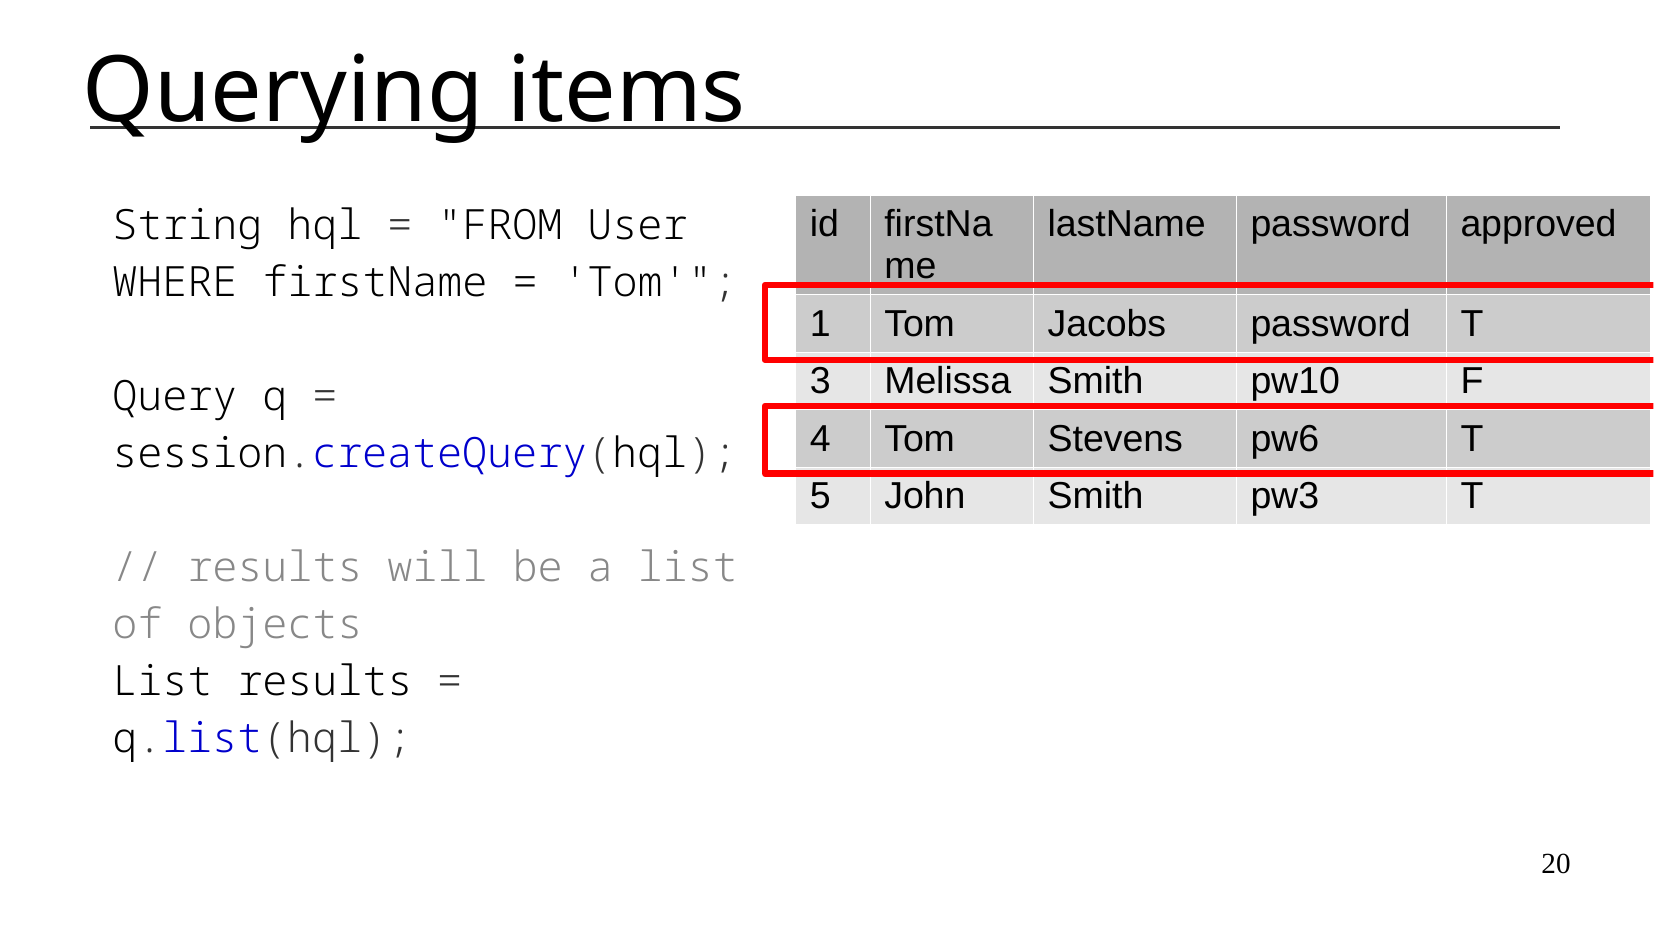

# Querying items
String hql = "FROM User WHERE firstName = 'Tom'";
Query q = session.createQuery(hql);
// results will be a list of objects
List results = q.list(hql);
| id | firstName | lastName | password | approved |
| --- | --- | --- | --- | --- |
| 1 | Tom | Jacobs | password | T |
| 3 | Melissa | Smith | pw10 | F |
| 4 | Tom | Stevens | pw6 | T |
| 5 | John | Smith | pw3 | T |
20